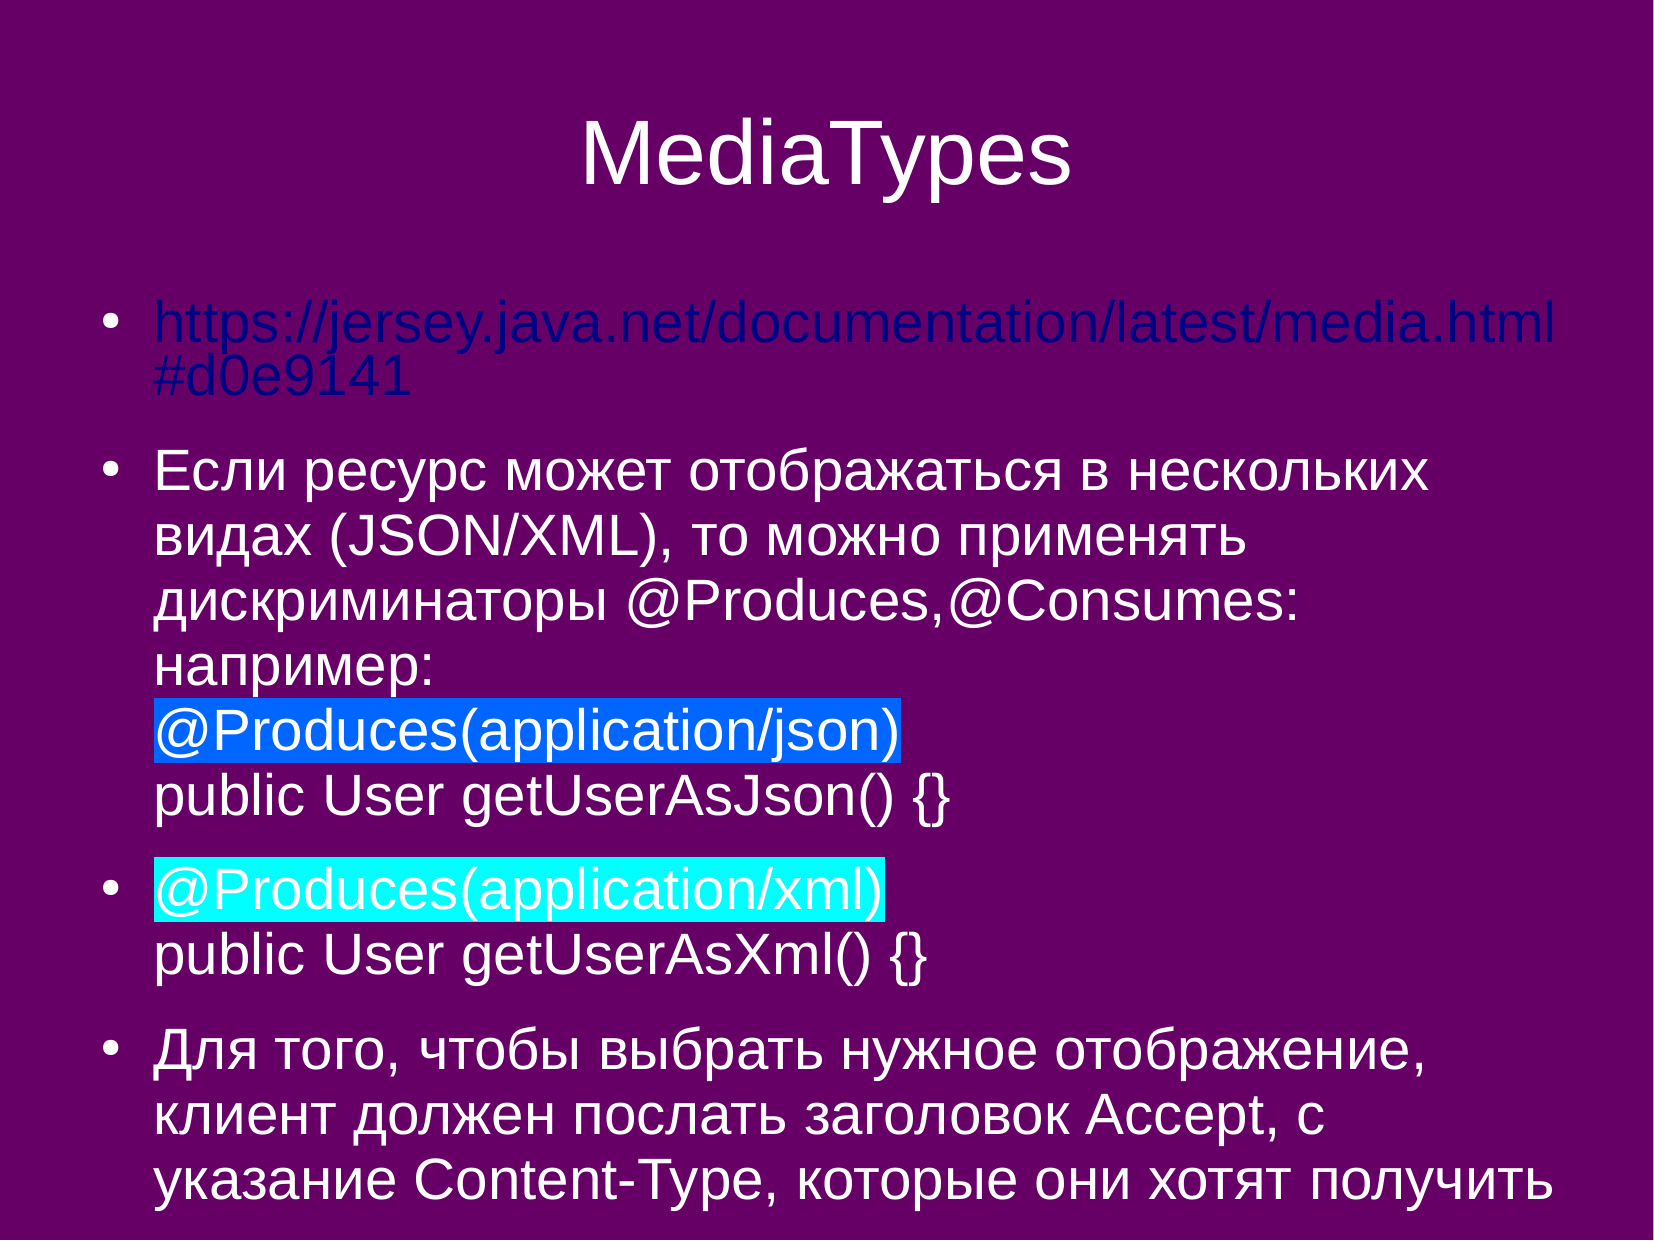

# MediaTypes
https://jersey.java.net/documentation/latest/media.html#d0e9141
Если ресурс может отображаться в нескольких видах (JSON/XML), то можно применять дискриминаторы @Produces,@Consumes: например:
@Produces(application/json)
public User getUserAsJson() {}
@Produces(application/xml)
public User getUserAsXml() {}
Для того, чтобы выбрать нужное отображение, клиент должен послать заголовок Accept, с указание Content-Type, которые они хотят получить